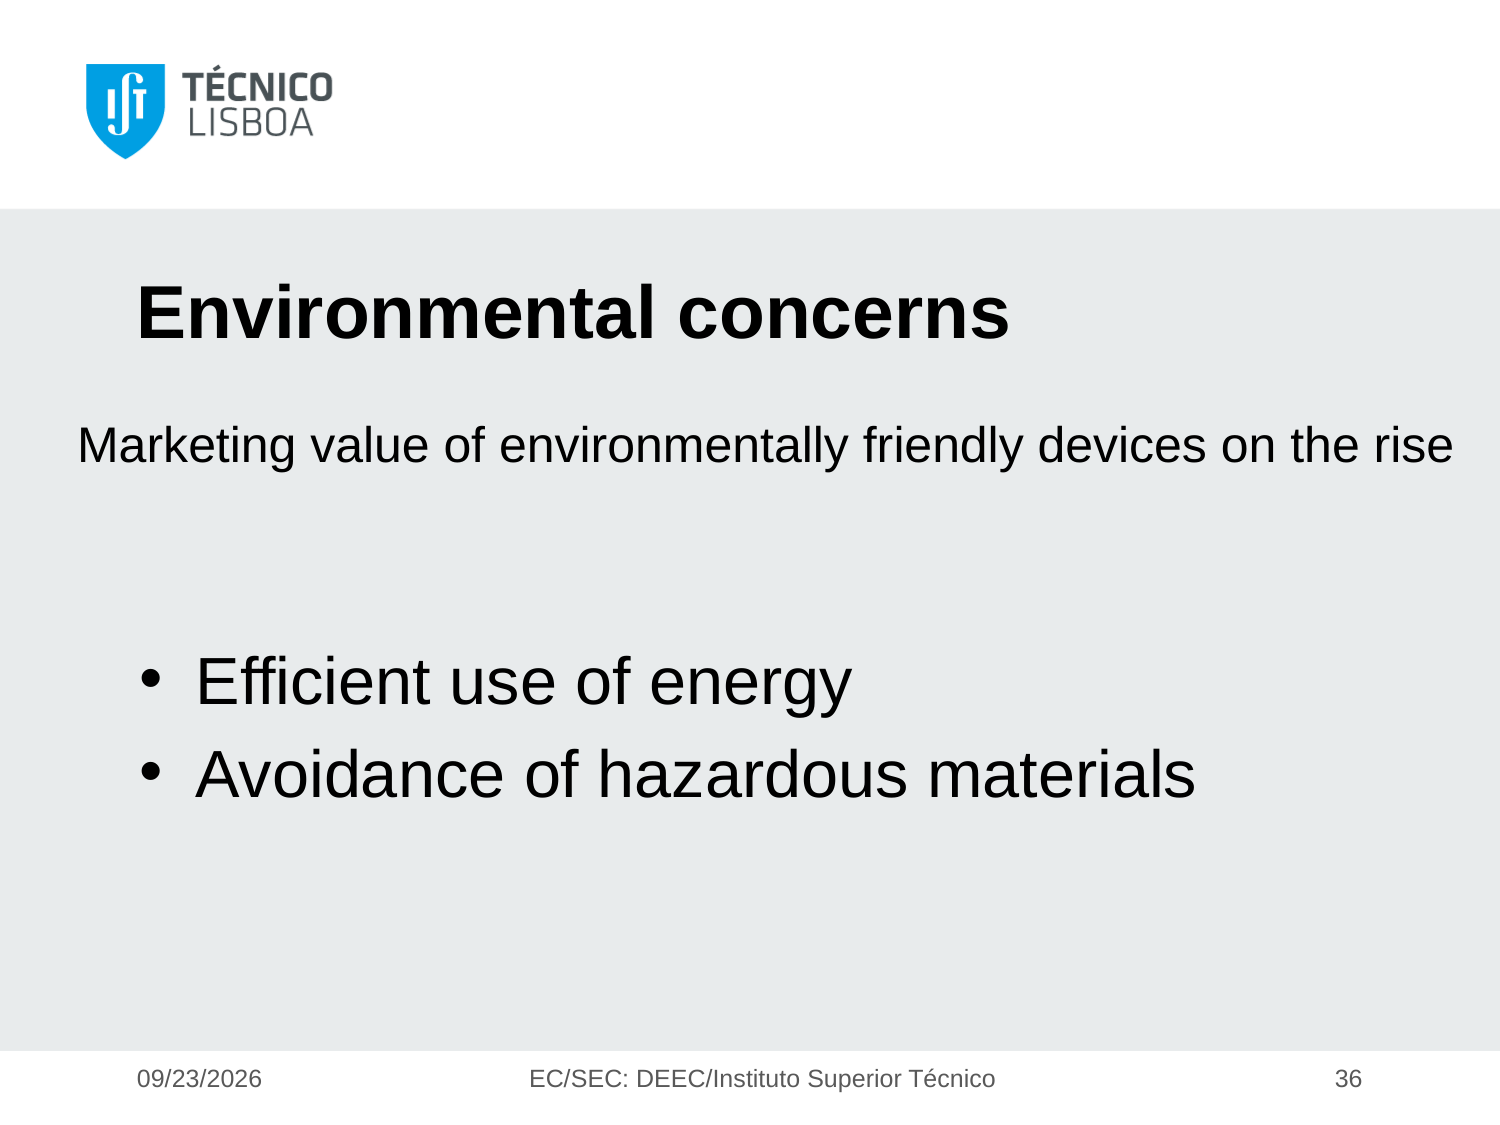

# Environmental concerns
Marketing value of environmentally friendly devices on the rise
Efficient use of energy
Avoidance of hazardous materials
EC/SEC: DEEC/Instituto Superior Técnico